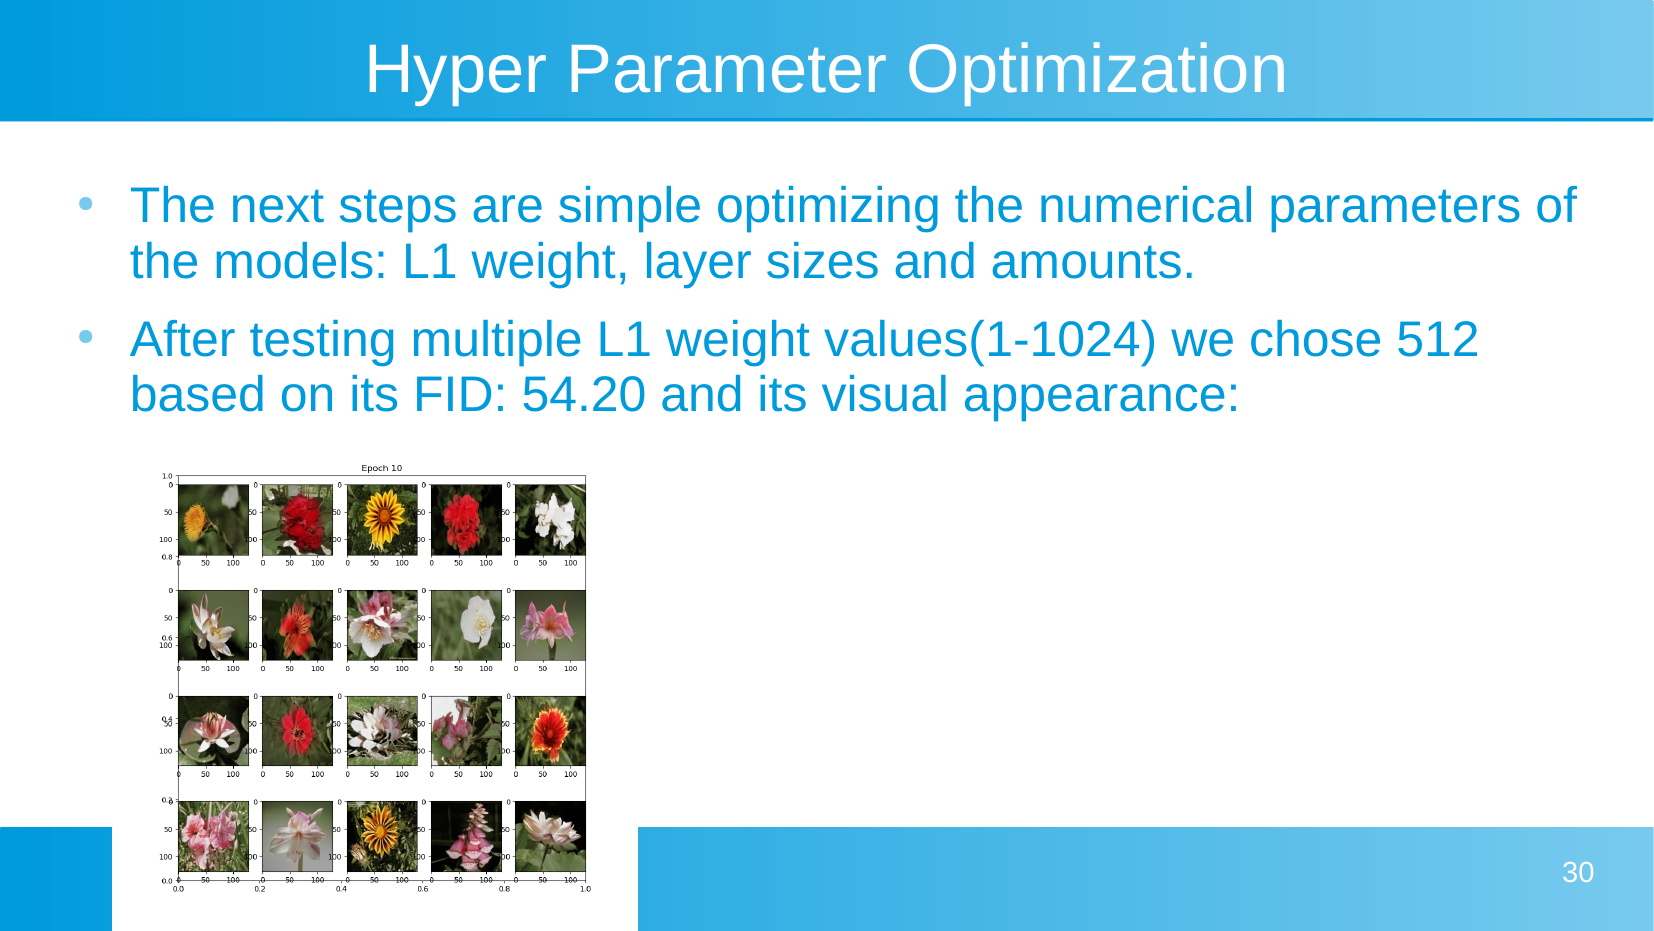

# Hyper Parameter Optimization
The next steps are simple optimizing the numerical parameters of the models: L1 weight, layer sizes and amounts.
After testing multiple L1 weight values(1-1024) we chose 512 based on its FID: 54.20 and its visual appearance:
30